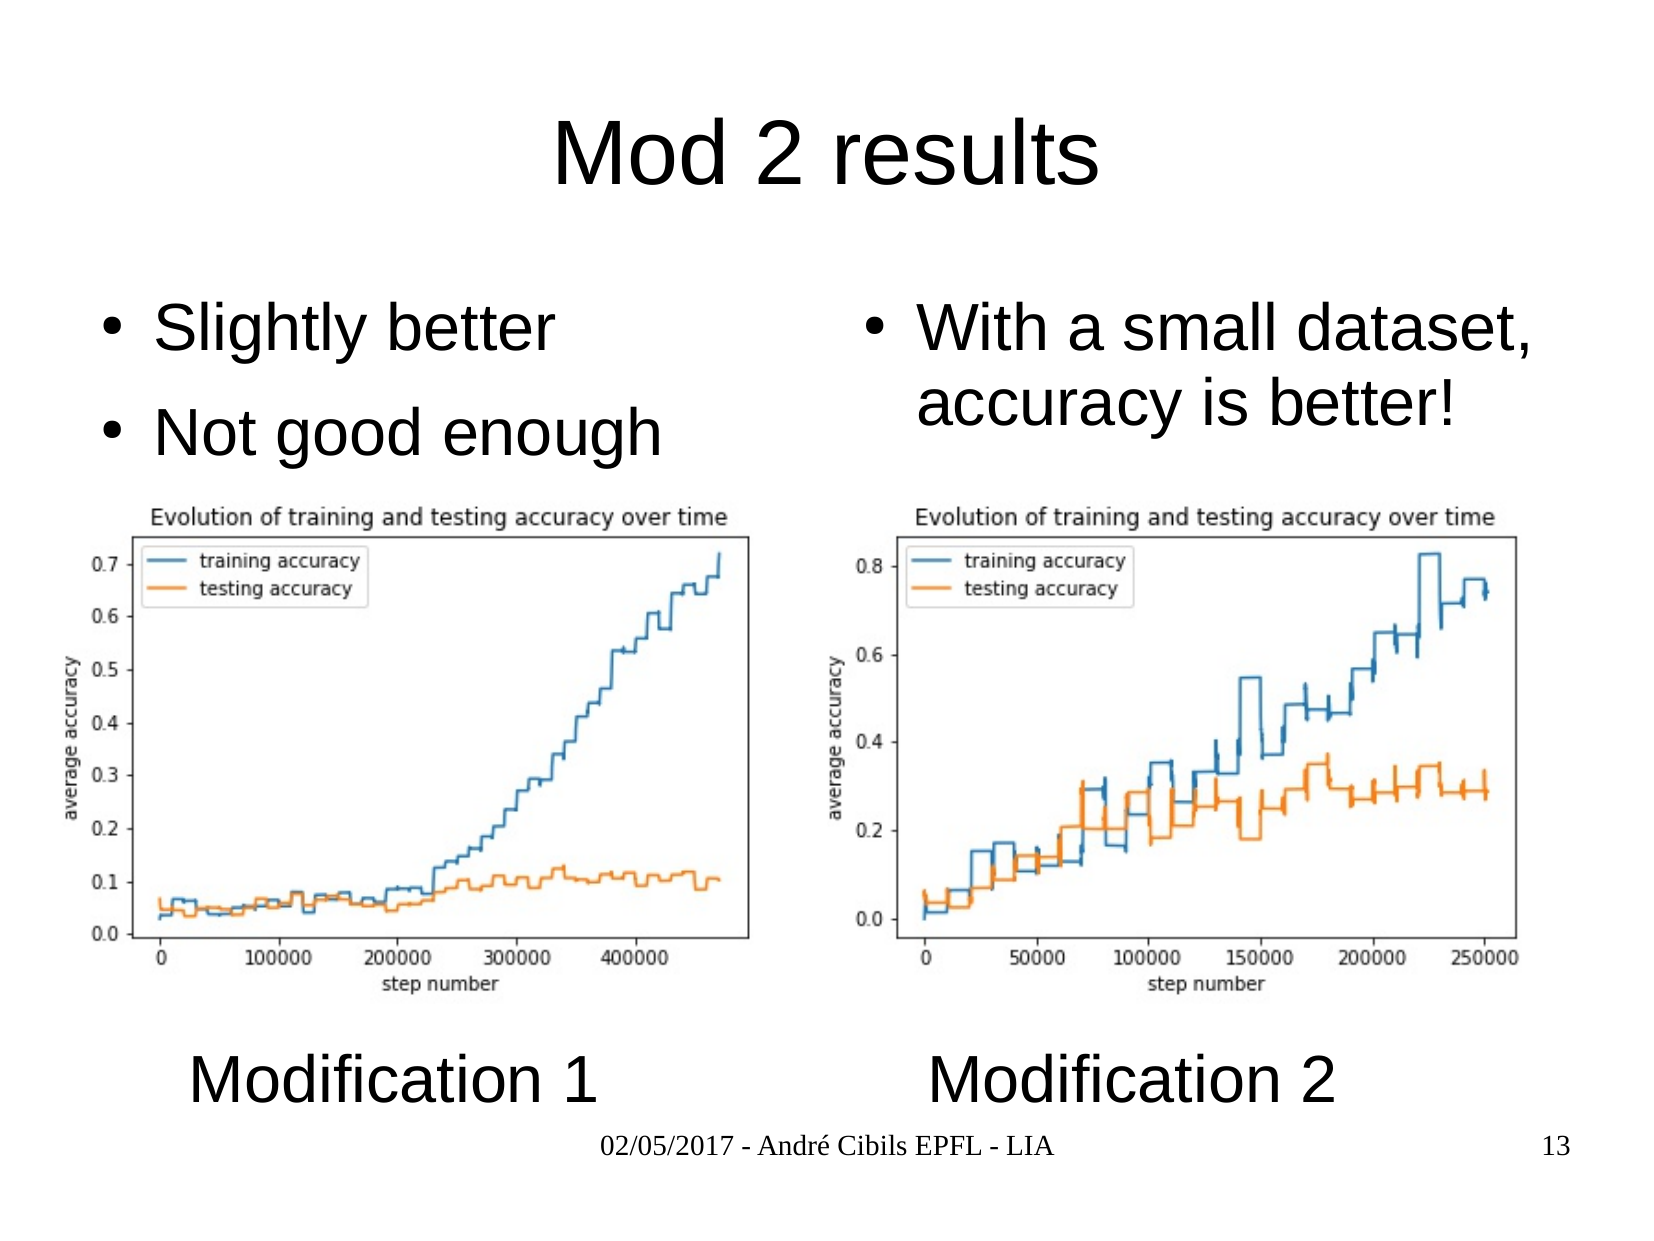

# Mod 2 results
Slightly better
Not good enough
With a small dataset, accuracy is better!
Modification 1
Modification 2
02/05/2017 - André Cibils EPFL - LIA
13